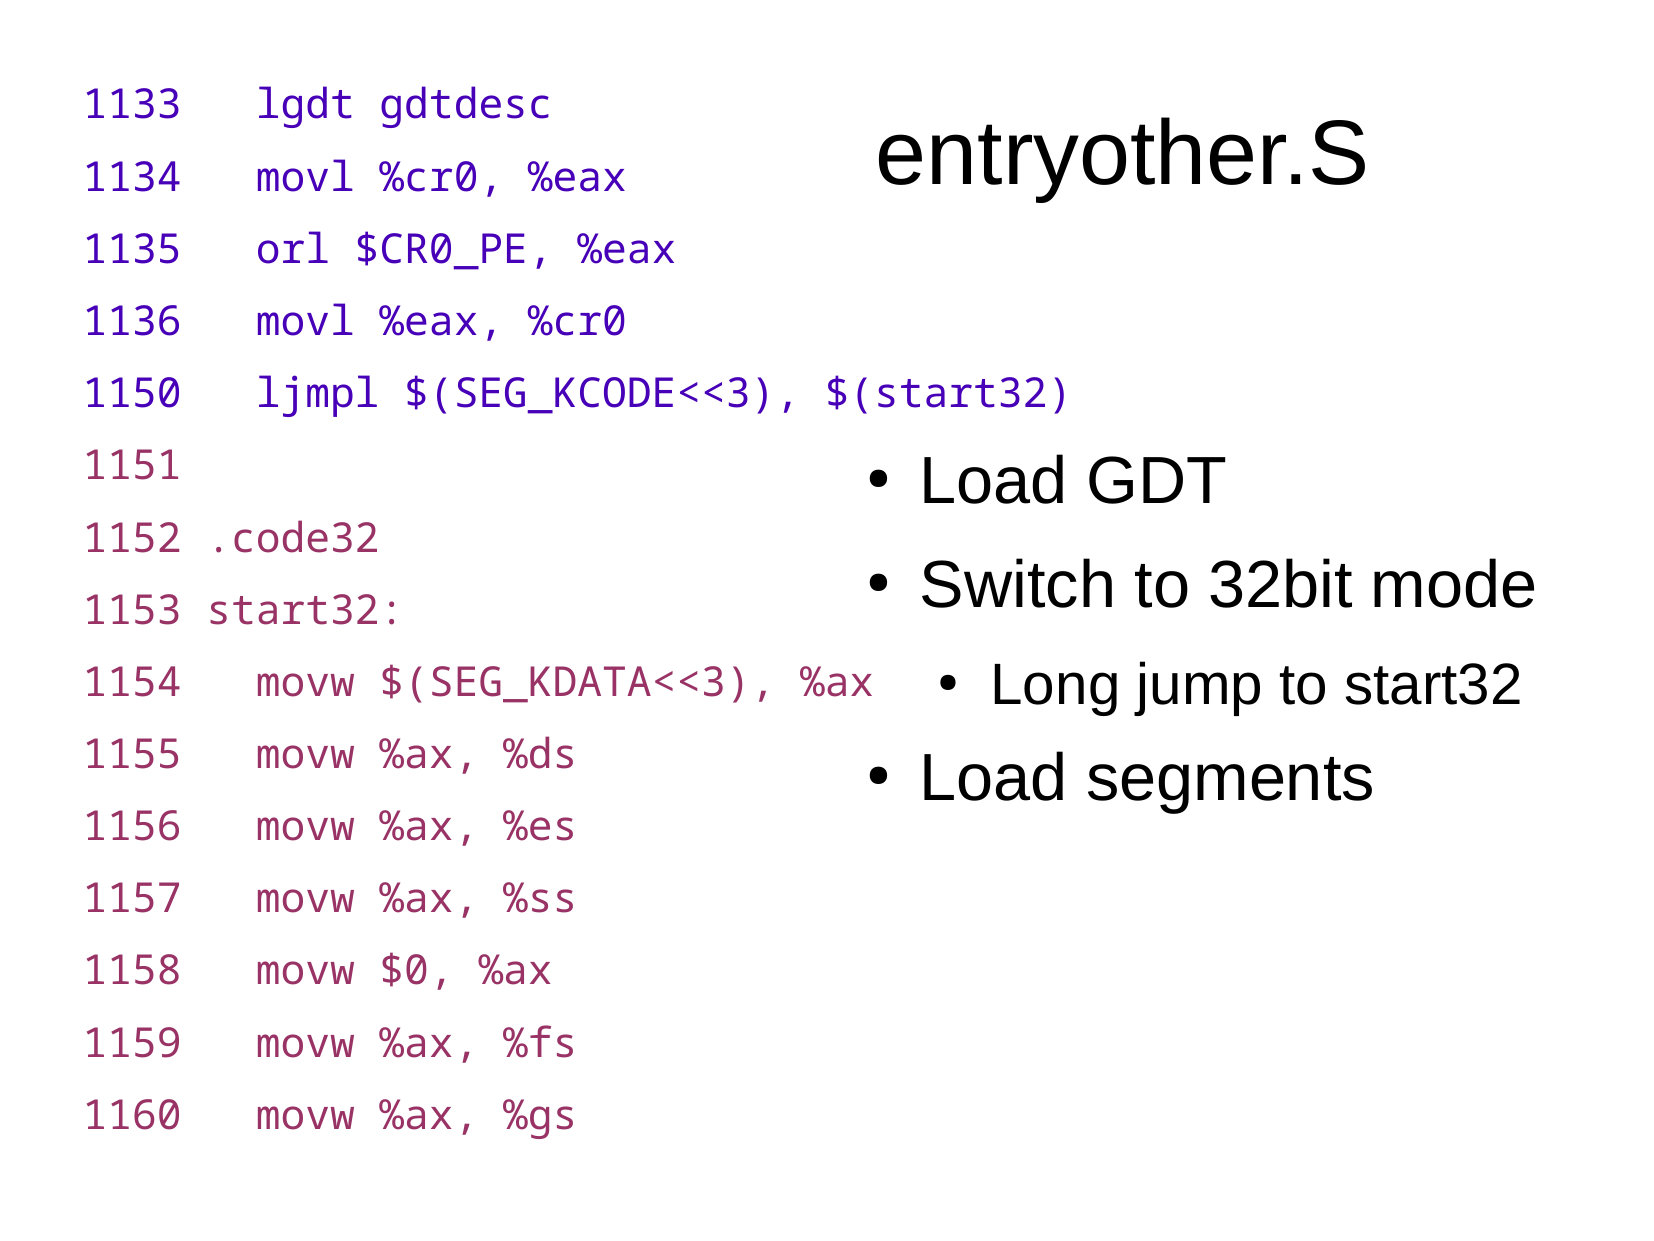

entryother.S
# 1133 lgdt gdtdesc
1134 movl %cr0, %eax
1135 orl $CR0_PE, %eax
1136 movl %eax, %cr0
1150 ljmpl $(SEG_KCODE<<3), $(start32)
1151
1152 .code32
1153 start32:
1154 movw $(SEG_KDATA<<3), %ax
1155 movw %ax, %ds
1156 movw %ax, %es
1157 movw %ax, %ss
1158 movw $0, %ax
1159 movw %ax, %fs
1160 movw %ax, %gs
Load GDT
Switch to 32bit mode
Long jump to start32
Load segments